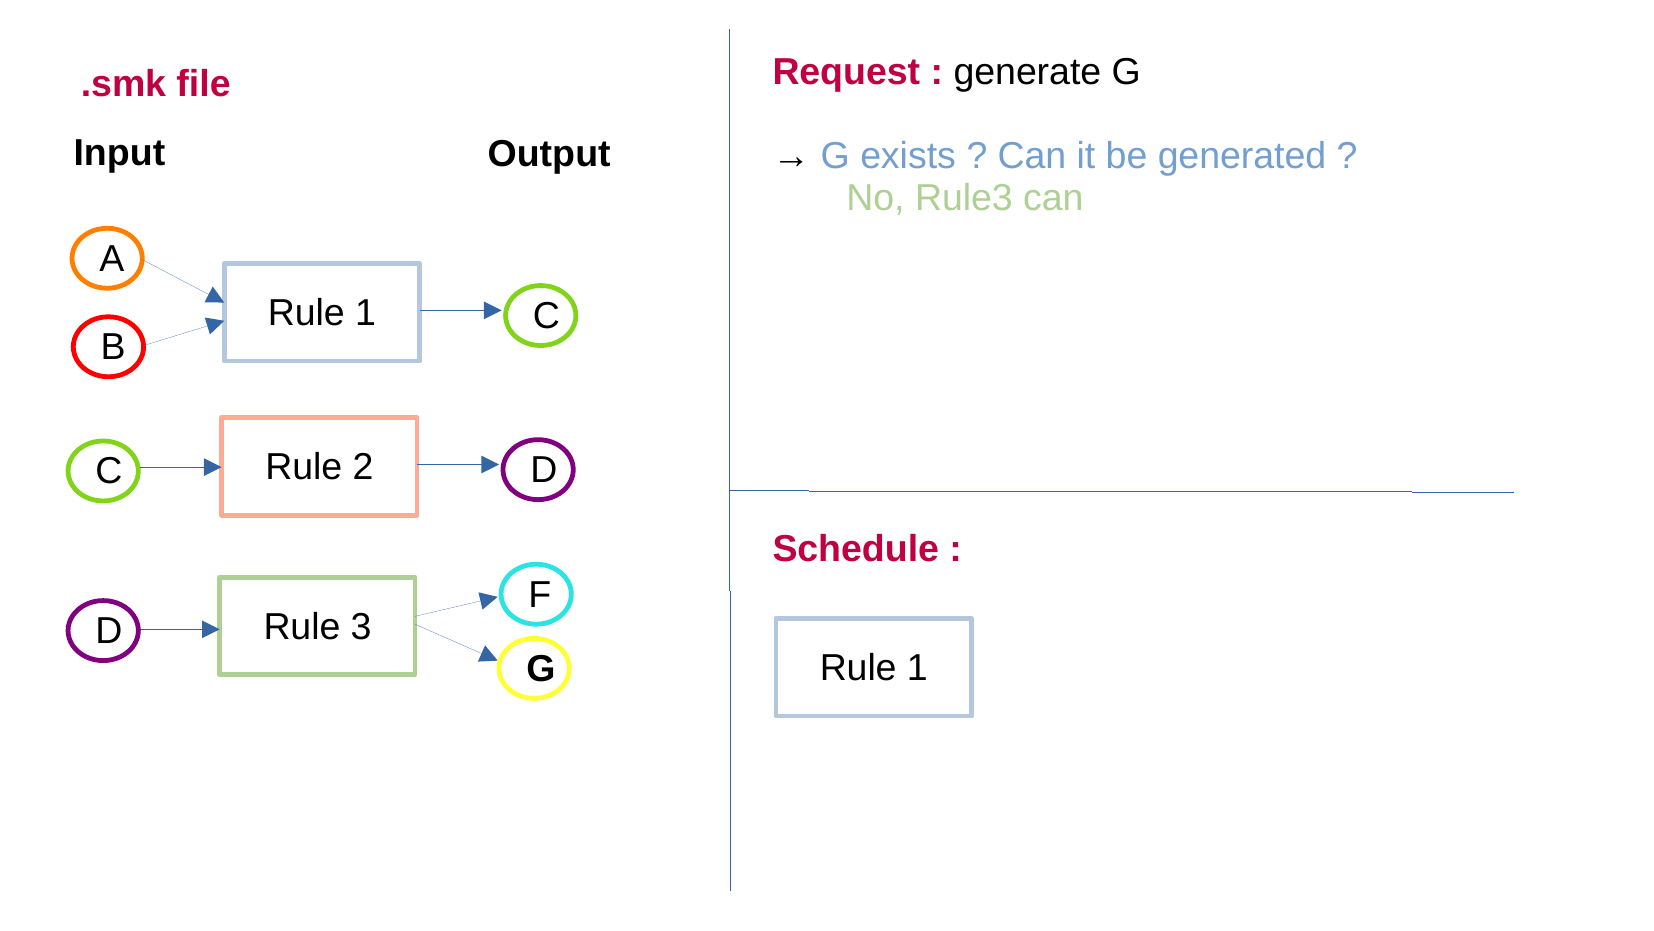

Request : generate G
→ G exists ? Can it be generated ?
	No, Rule3 can
.smk file
Input
Output
A
Rule 1
C
B
Rule 2
D
C
Schedule :
F
Rule 3
D
Rule 1
G